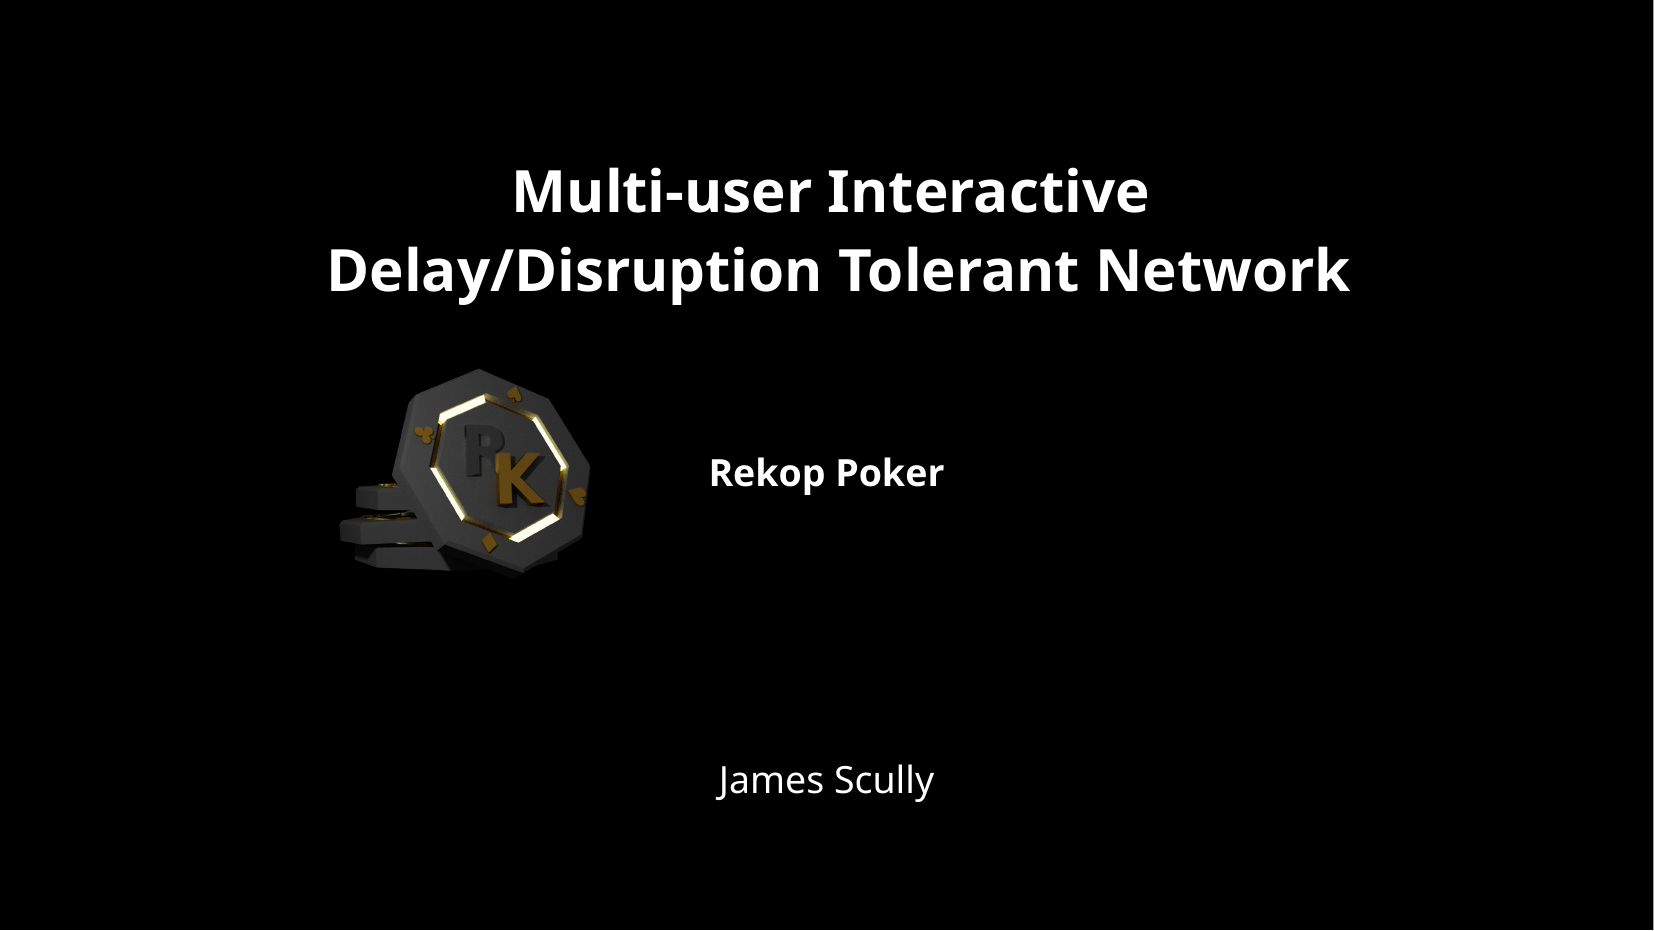

# Multi-user Interactive Delay/Disruption Tolerant Network
Rekop Poker
James Scully